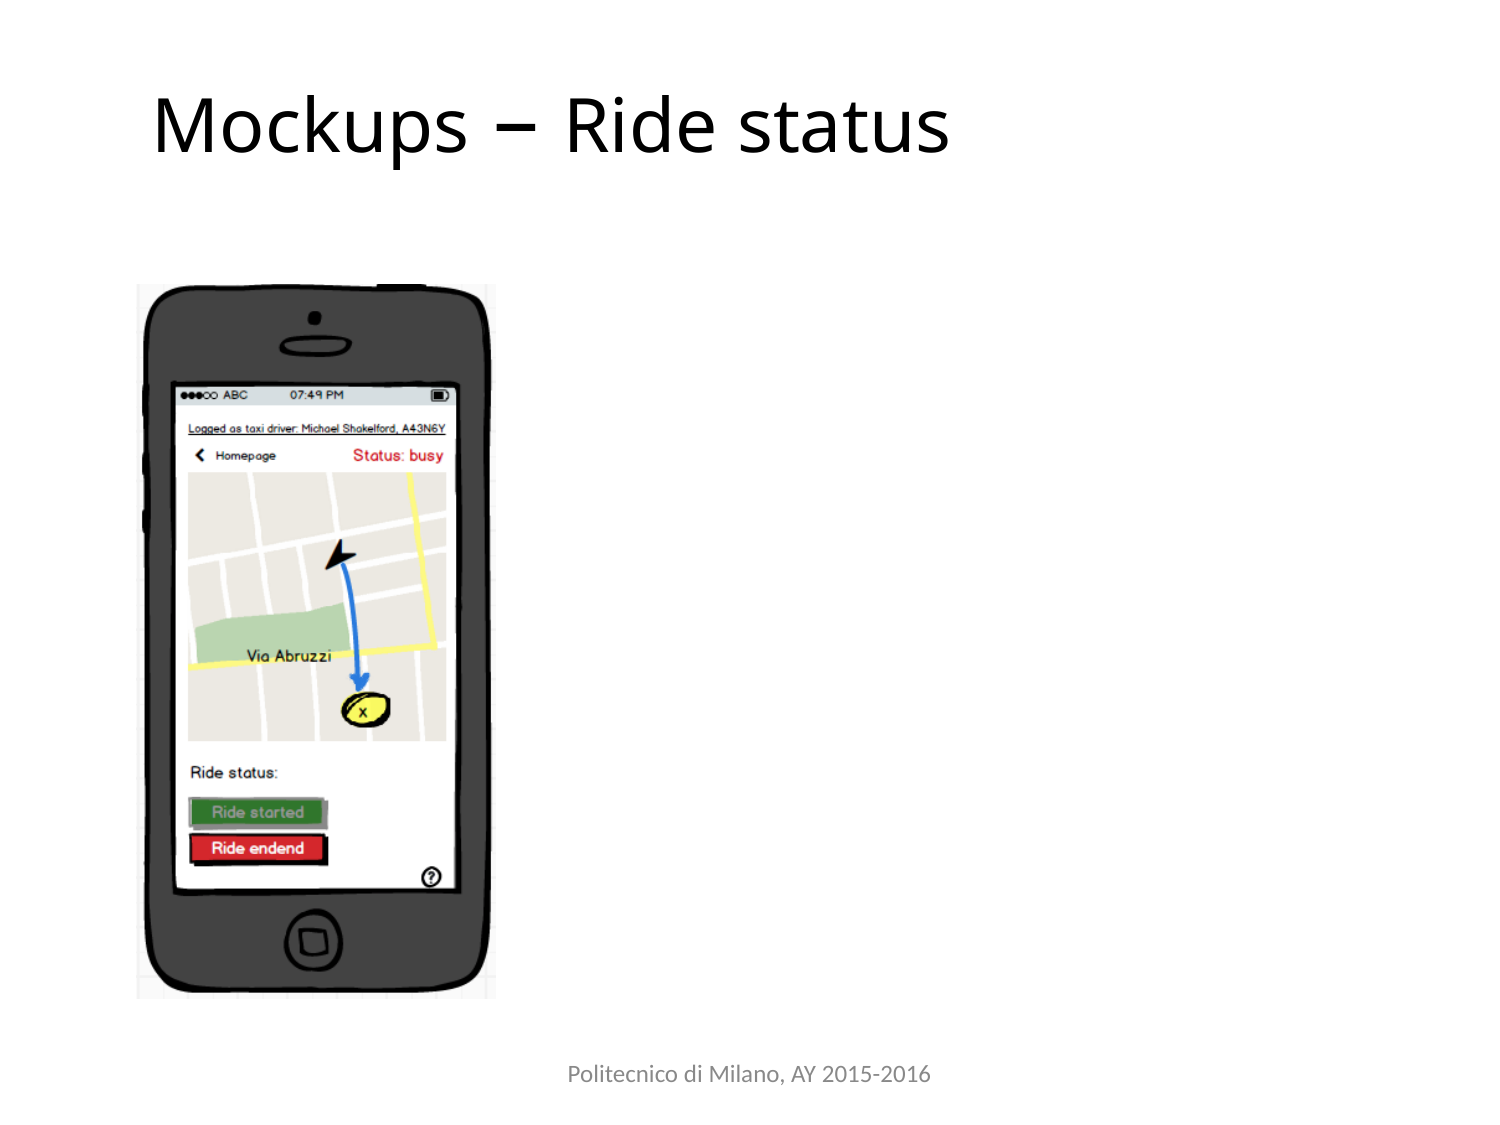

# Mockups – Ride status
Politecnico di Milano, AY 2015-2016